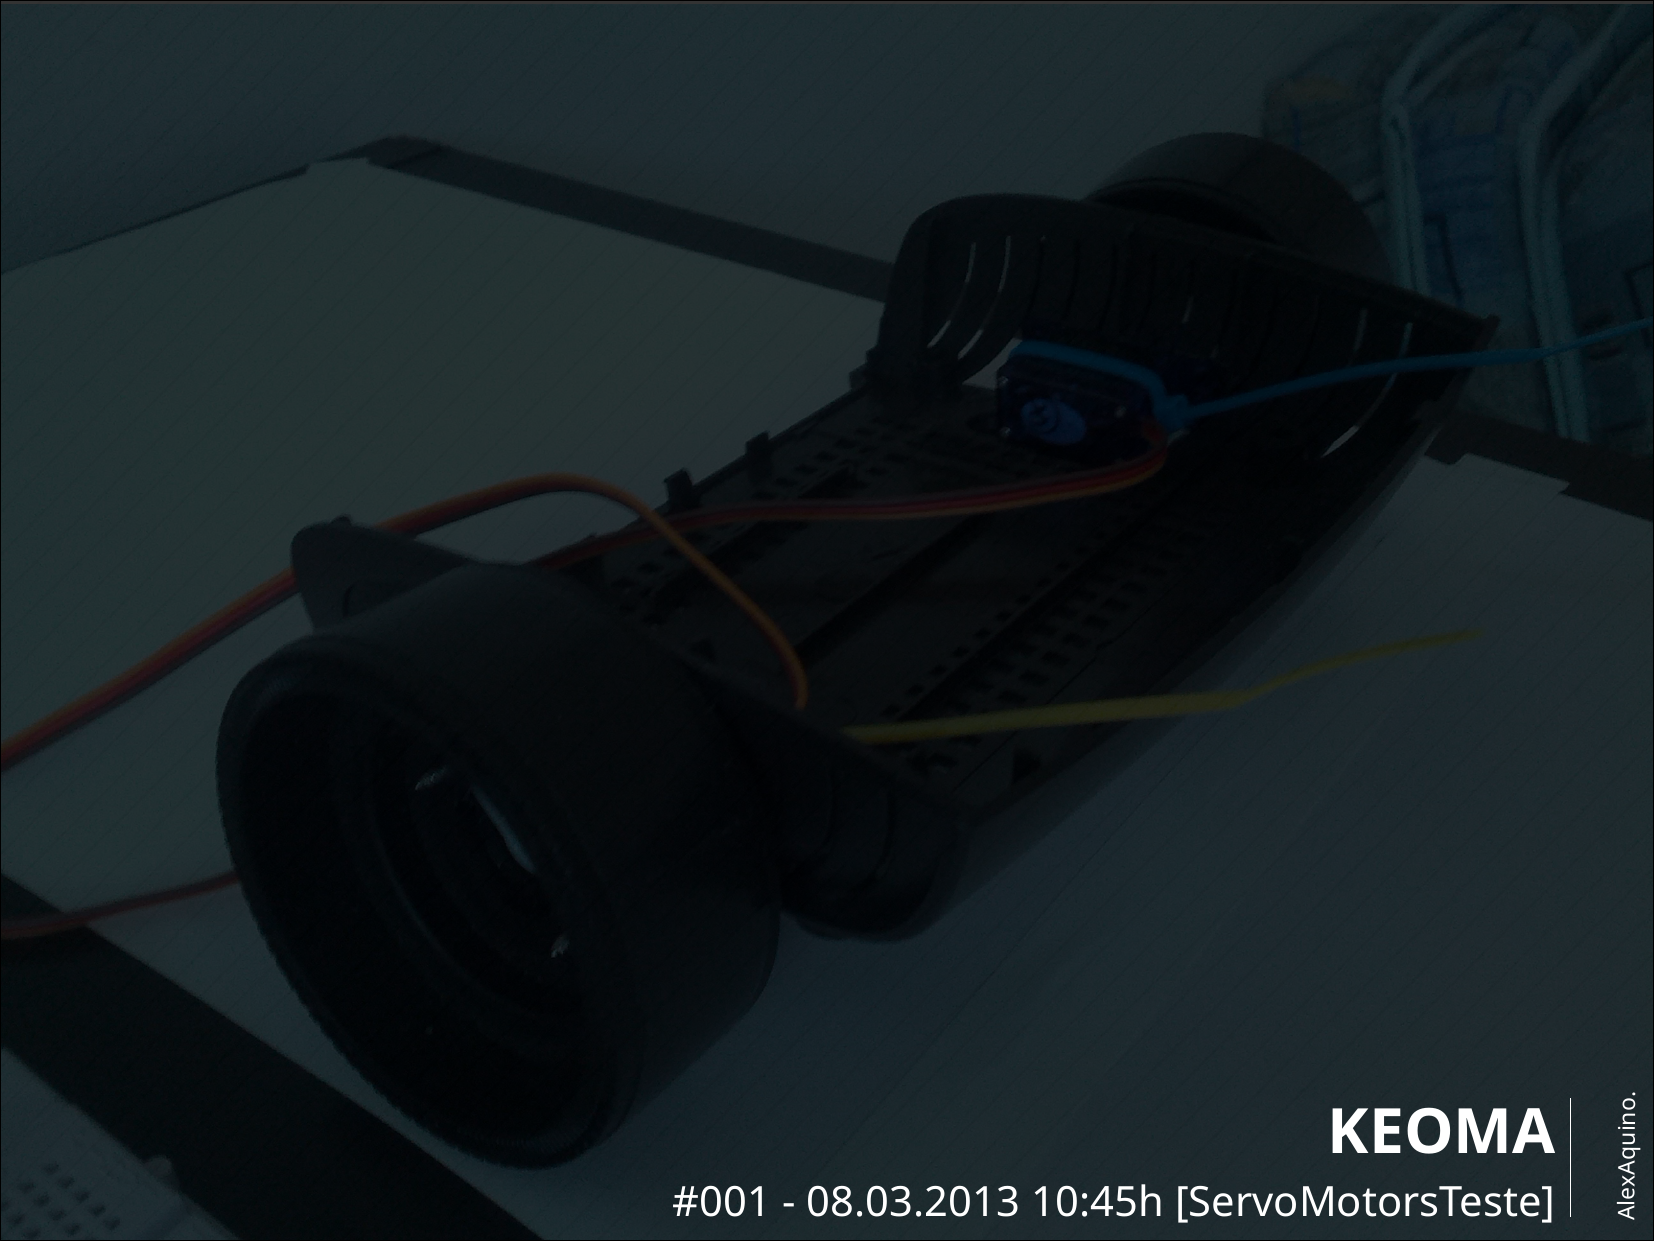

KEOMA
#001 - 08.03.2013 10:45h [ServoMotorsTeste]
AlexAquino.